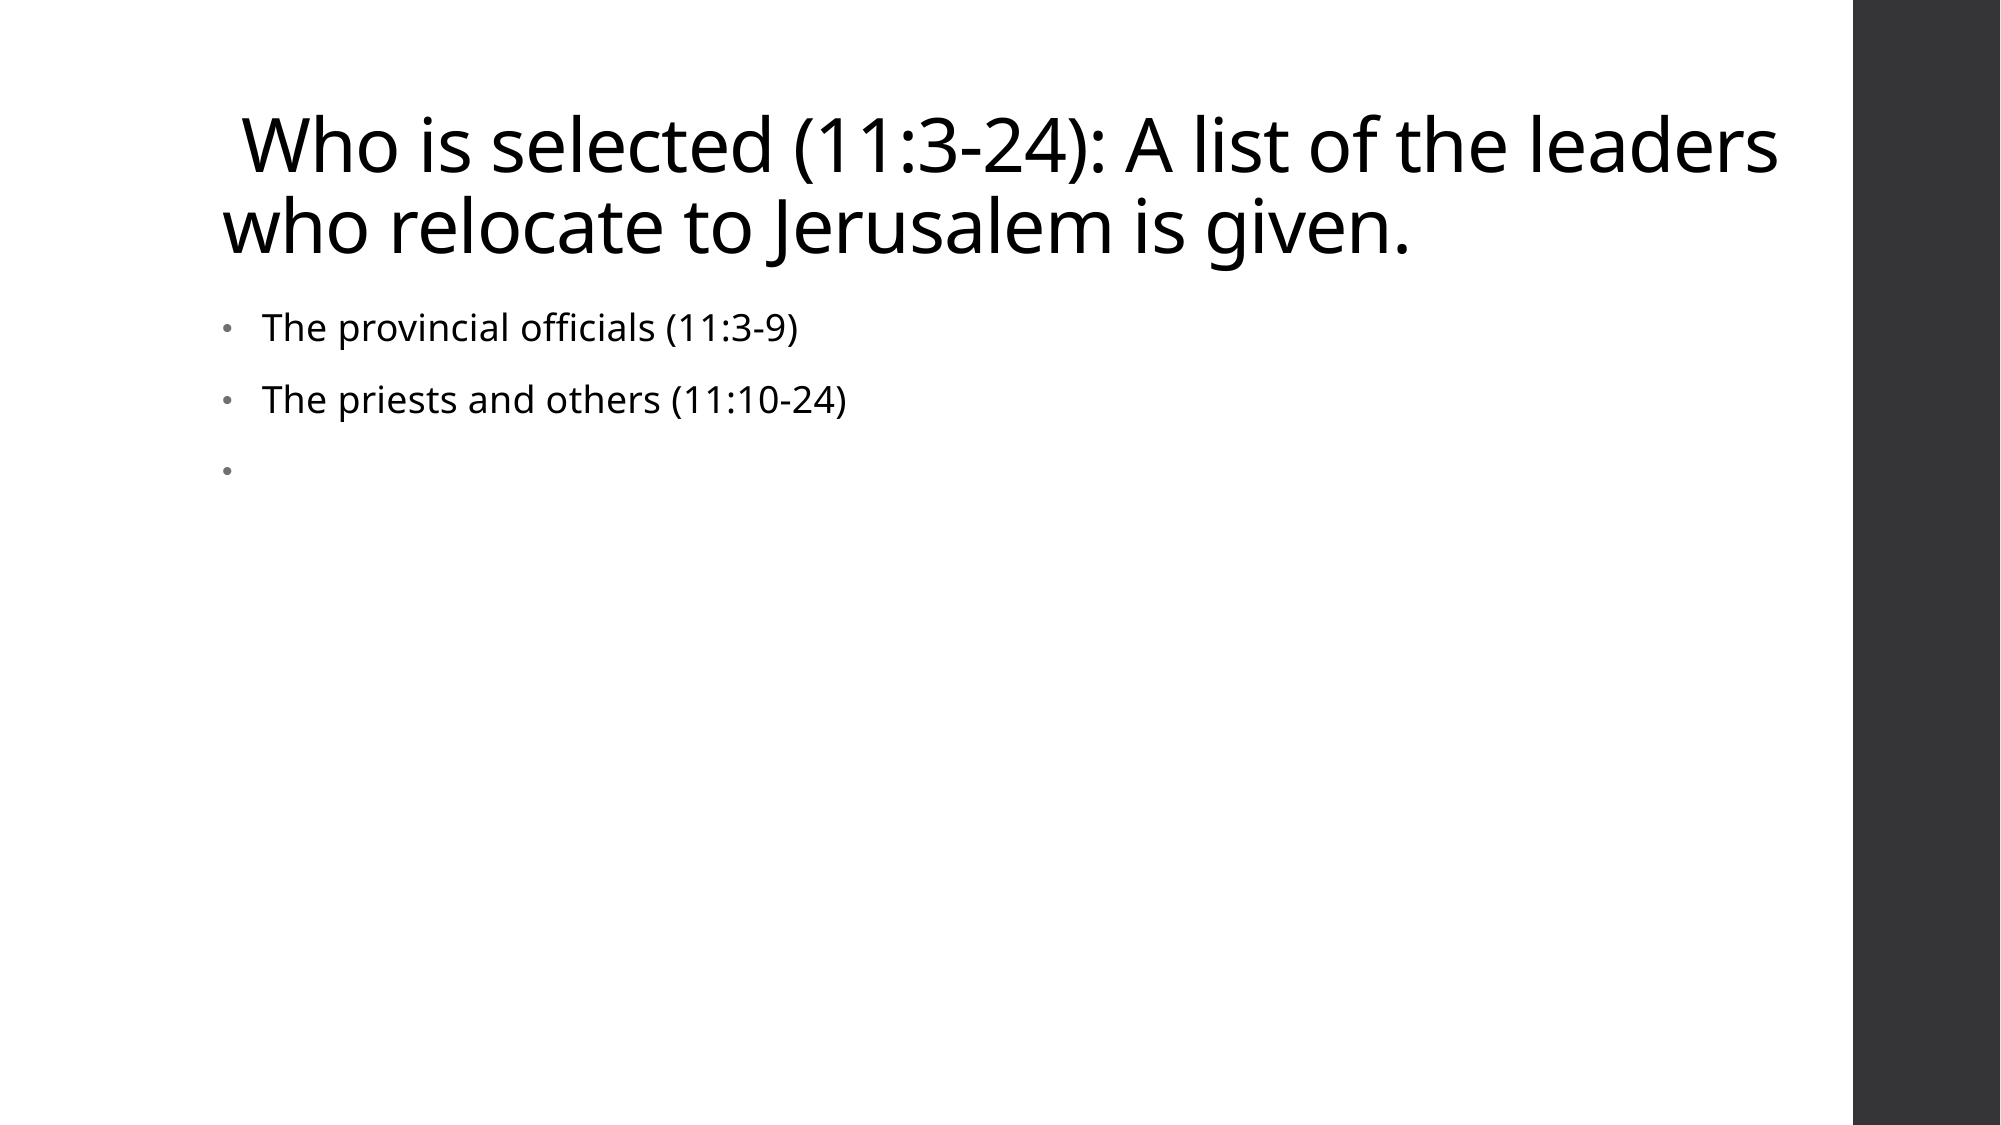

# Who is selected (11:3-24): A list of the leaders who relocate to Jerusalem is given.
 The provincial officials (11:3-9)
 The priests and others (11:10-24)